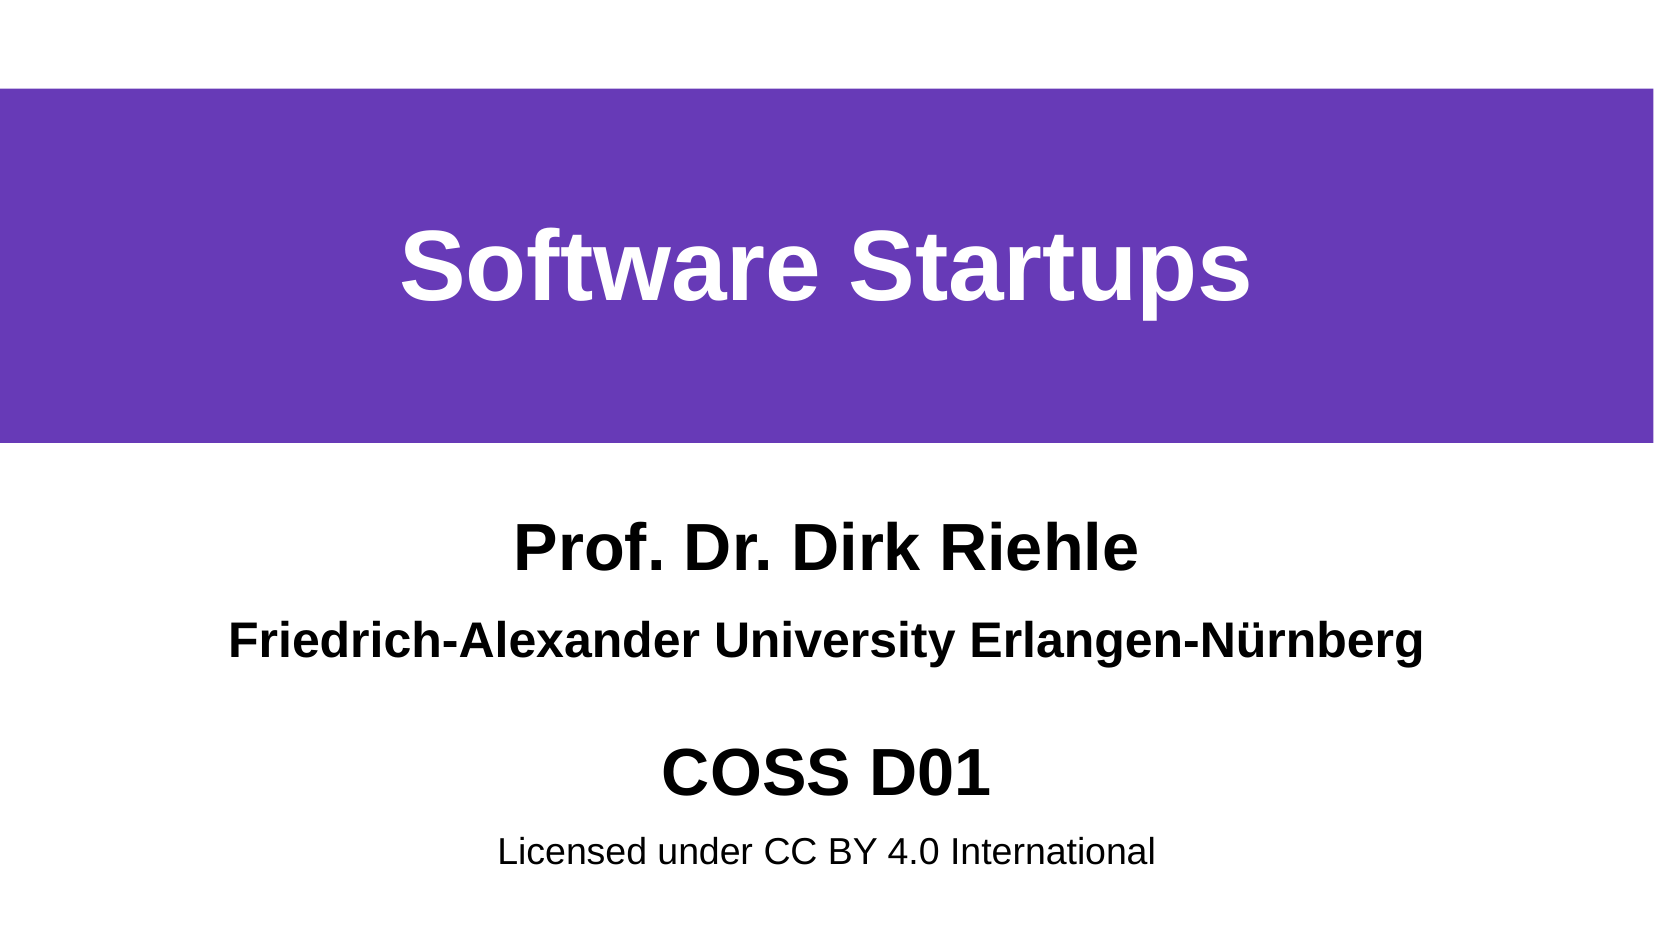

# Software Startups
Prof. Dr. Dirk Riehle
Friedrich-Alexander University Erlangen-Nürnberg
COSS D01
Licensed under CC BY 4.0 International